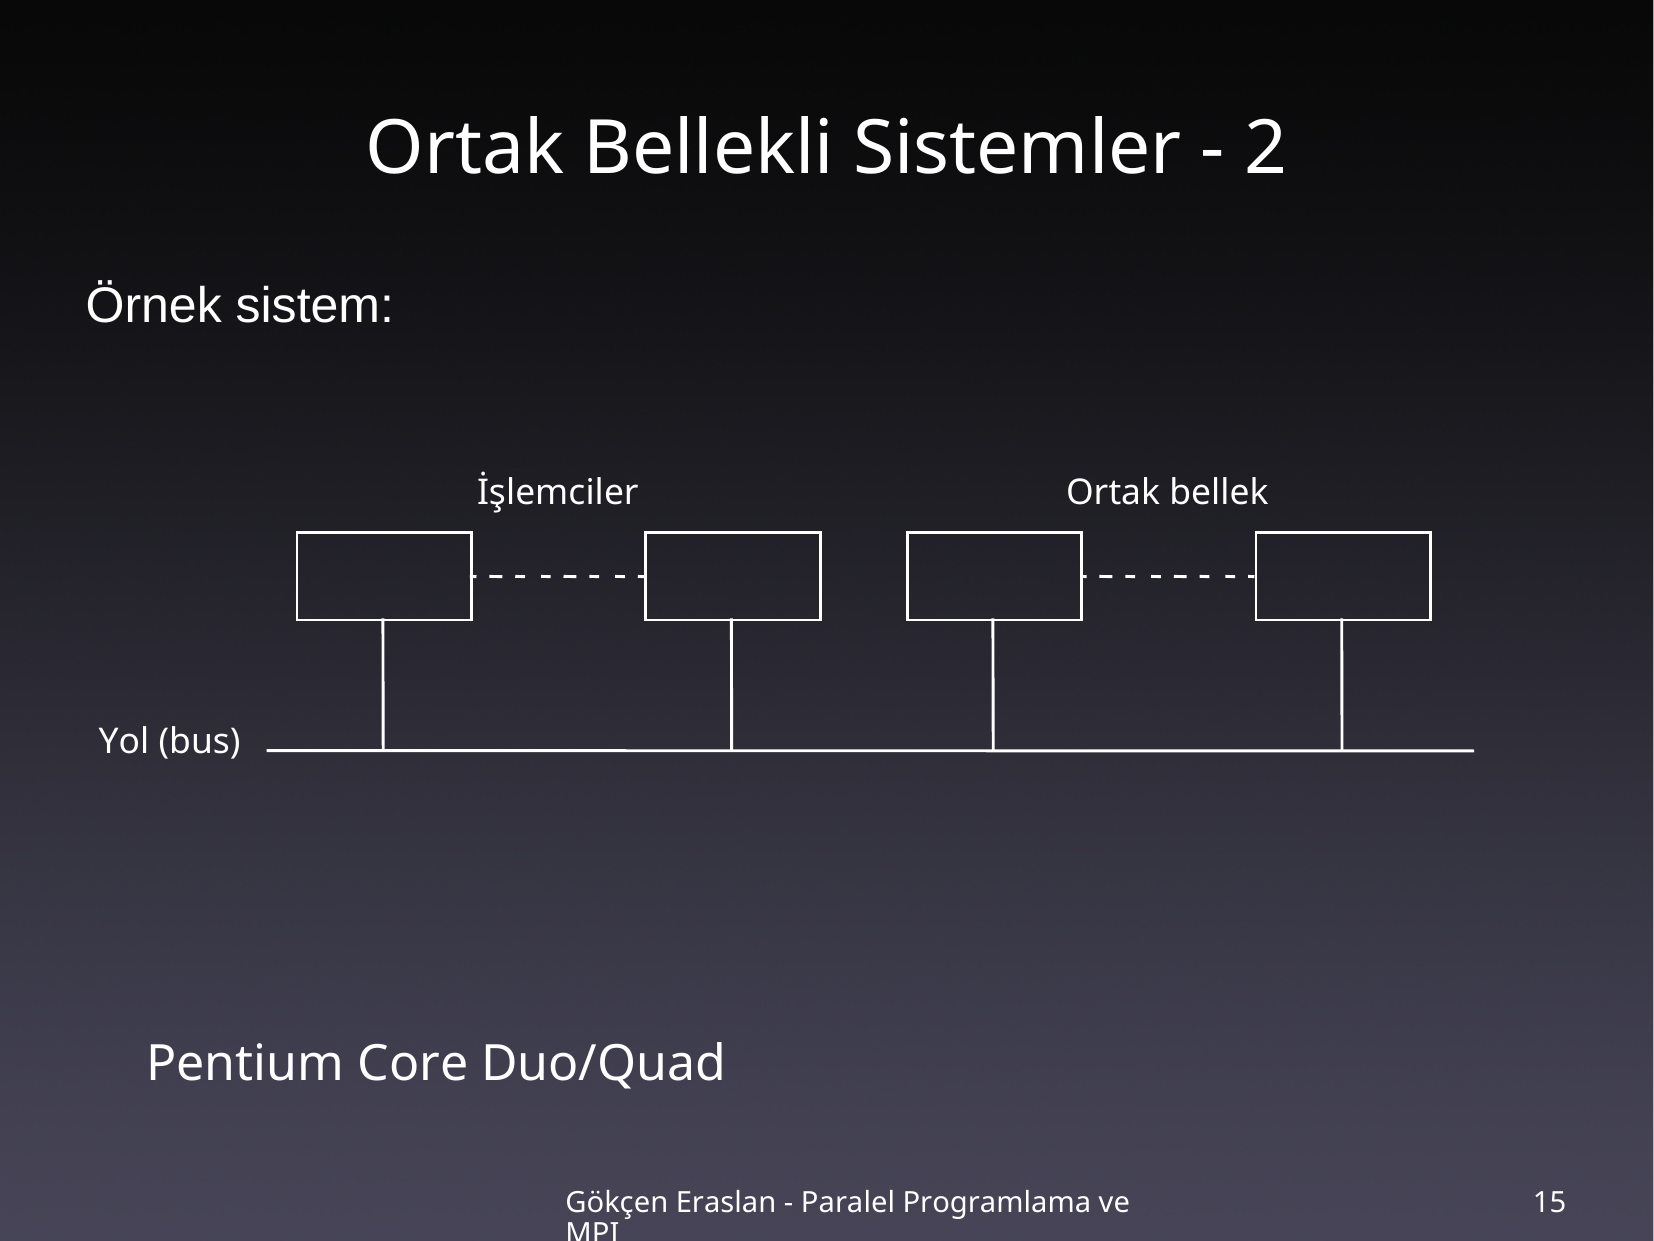

# Ortak Bellekli Sistemler - 2
Örnek sistem:
İşlemciler
Ortak bellek
Yol (bus)
Pentium Core Duo/Quad
Gökçen Eraslan - Paralel Programlama ve MPI
15